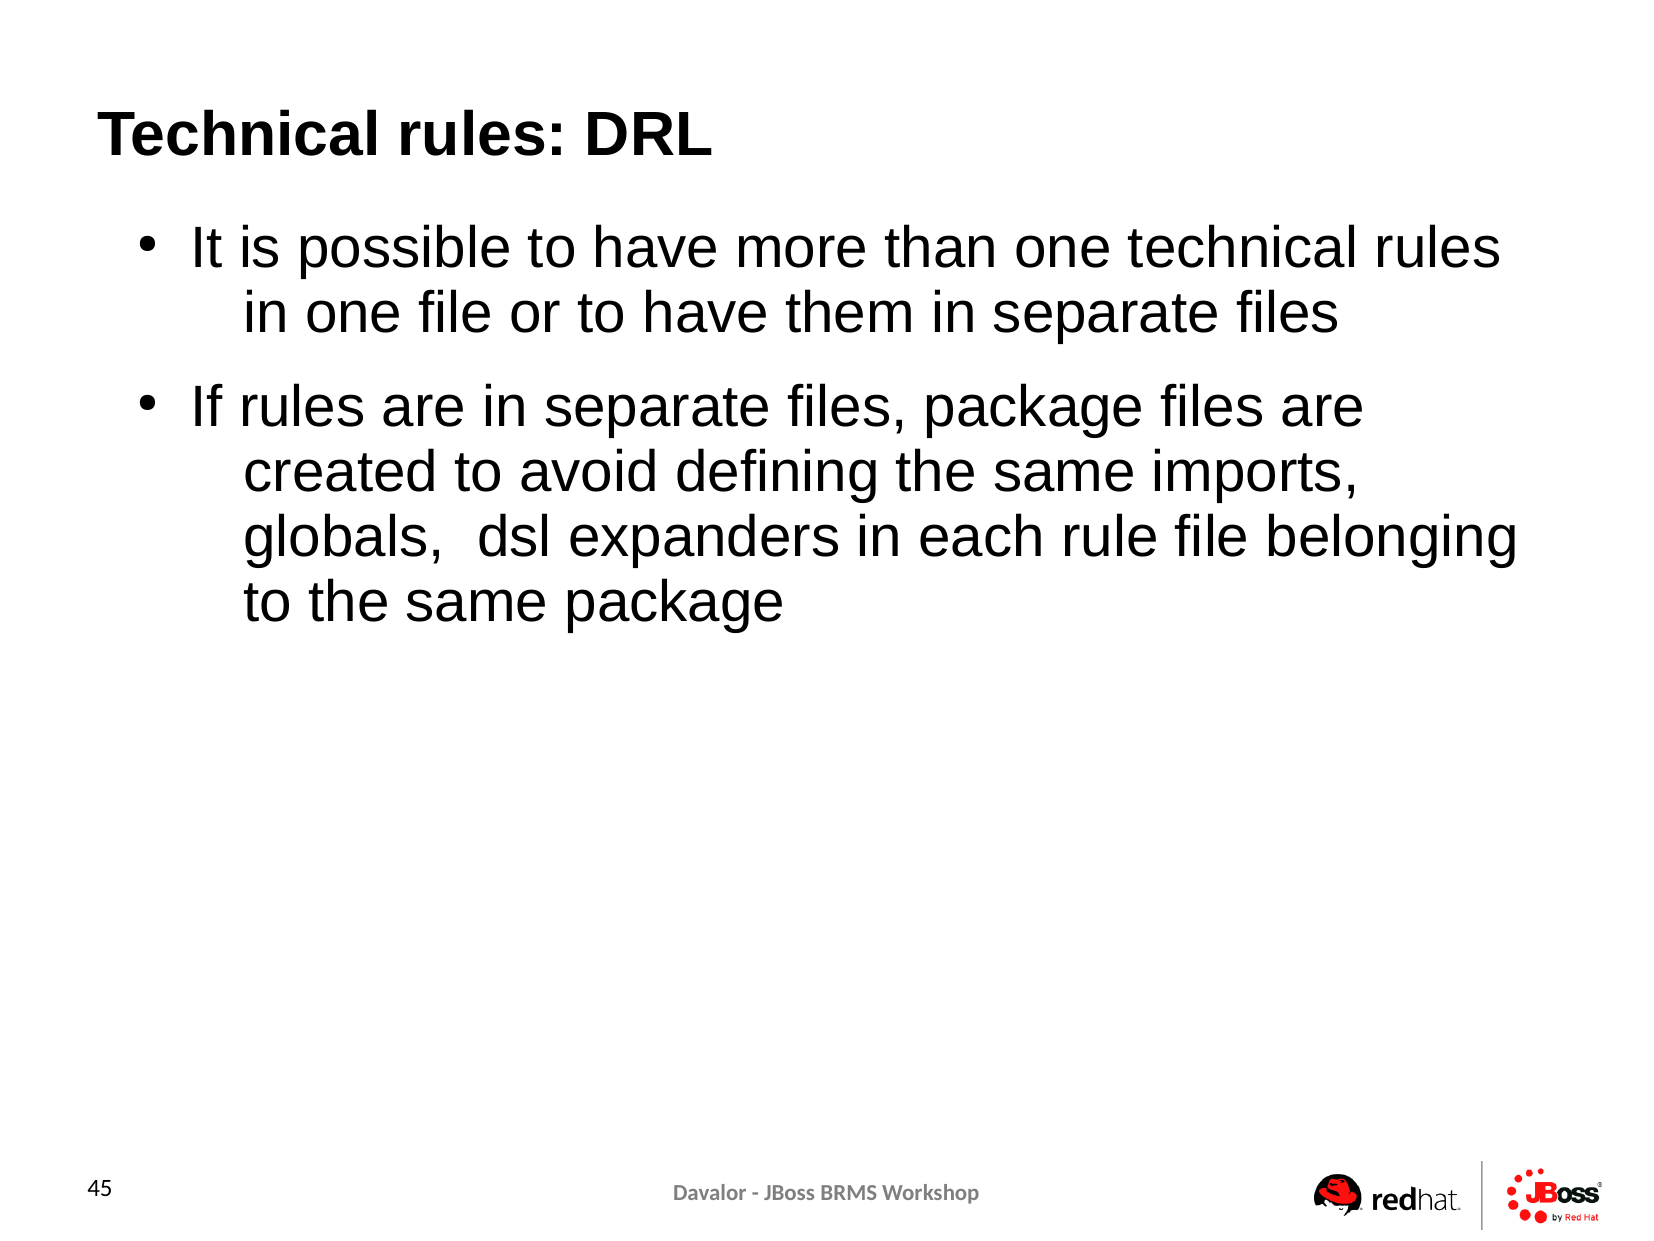

# Technical rules: DRL
It is possible to have more than one technical rules in one file or to have them in separate files
If rules are in separate files, package files are created to avoid defining the same imports, globals, dsl expanders in each rule file belonging to the same package